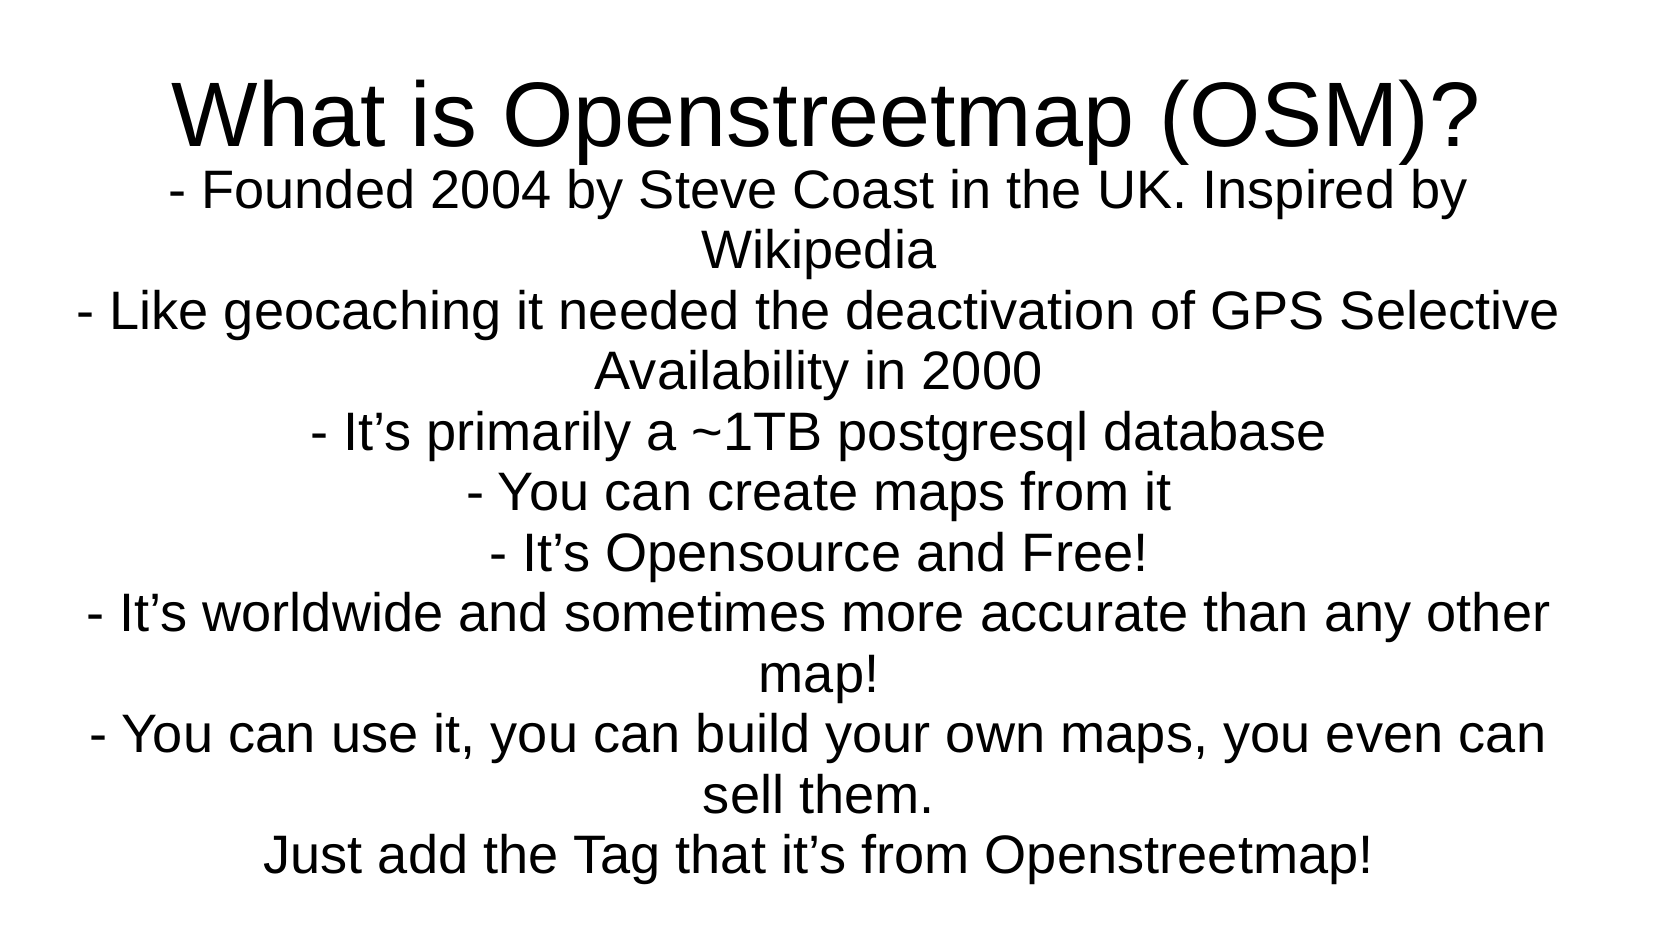

# What is Openstreetmap (OSM)?
- Founded 2004 by Steve Coast in the UK. Inspired by Wikipedia
- Like geocaching it needed the deactivation of GPS Selective Availability in 2000
- It’s primarily a ~1TB postgresql database
- You can create maps from it
- It’s Opensource and Free!
- It’s worldwide and sometimes more accurate than any other map!
- You can use it, you can build your own maps, you even can sell them.
Just add the Tag that it’s from Openstreetmap!